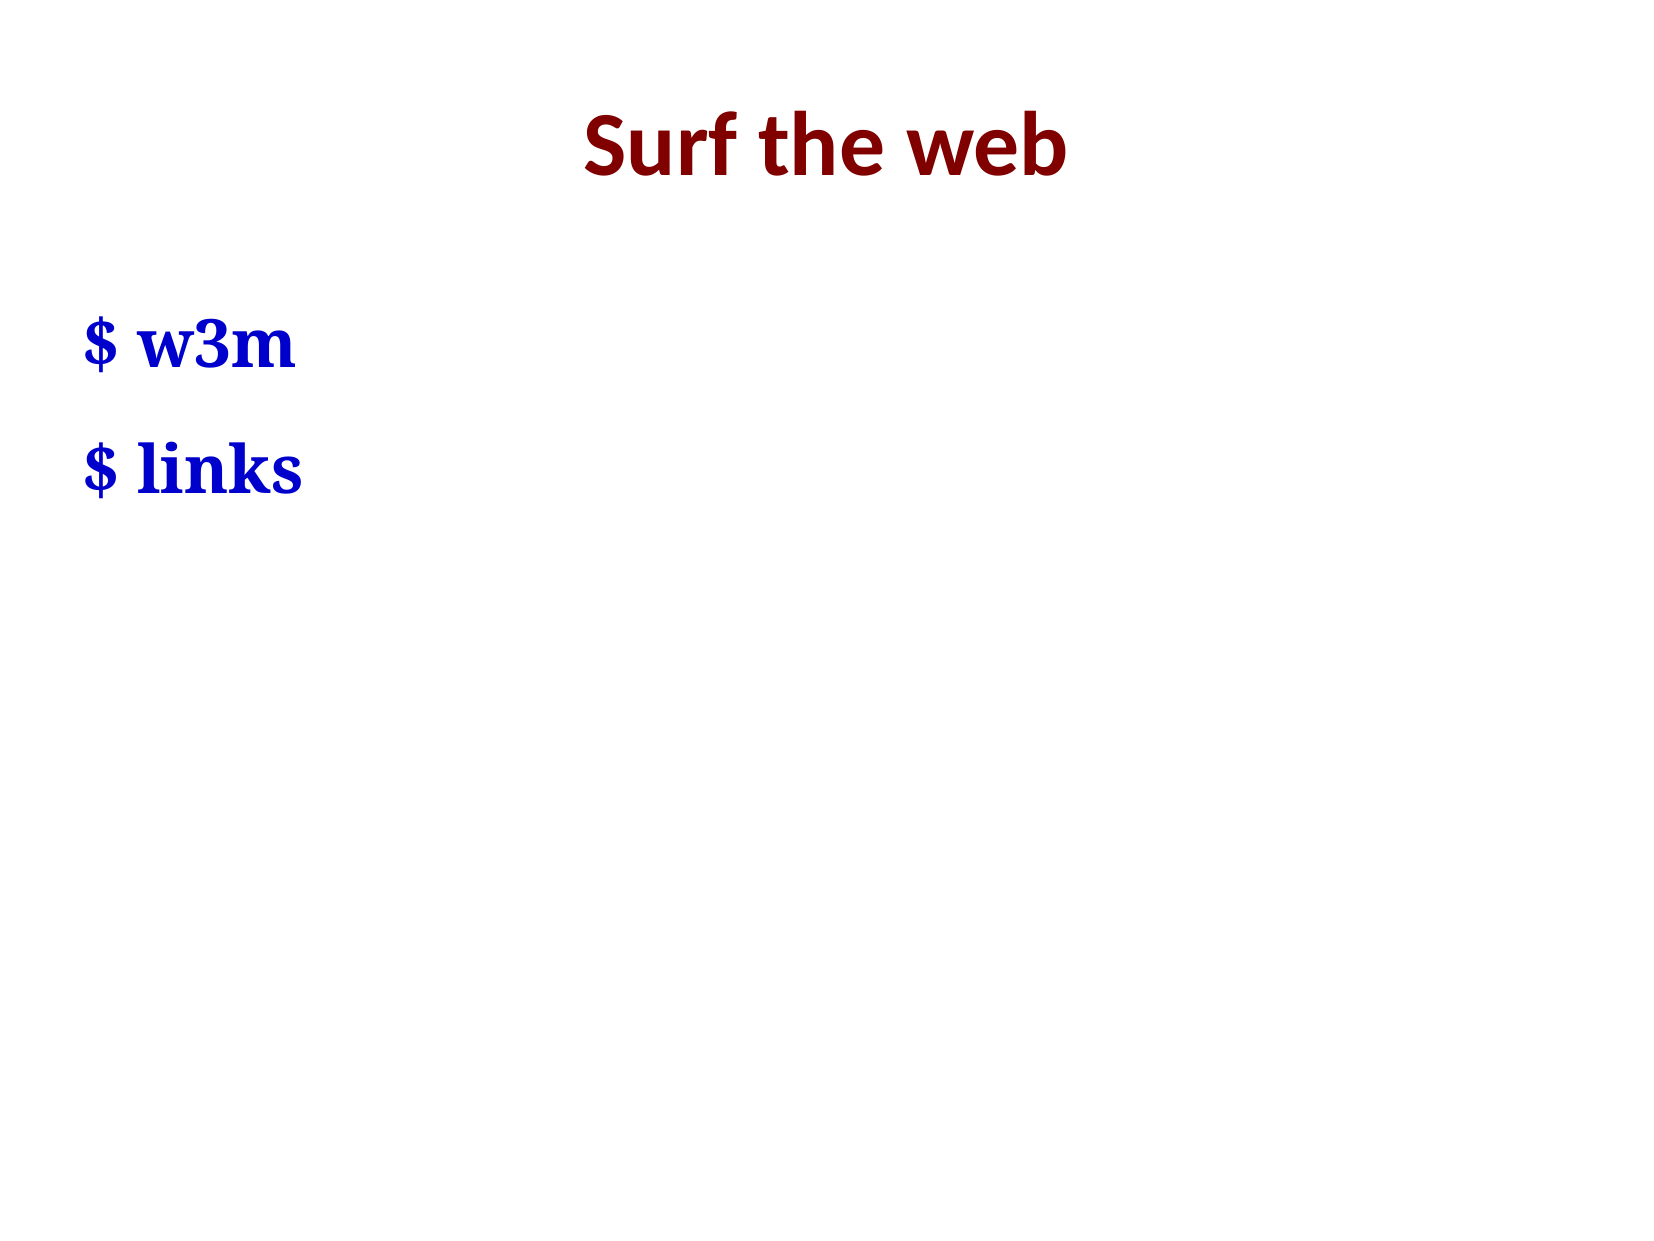

# Surf the web
$ w3m
$ links